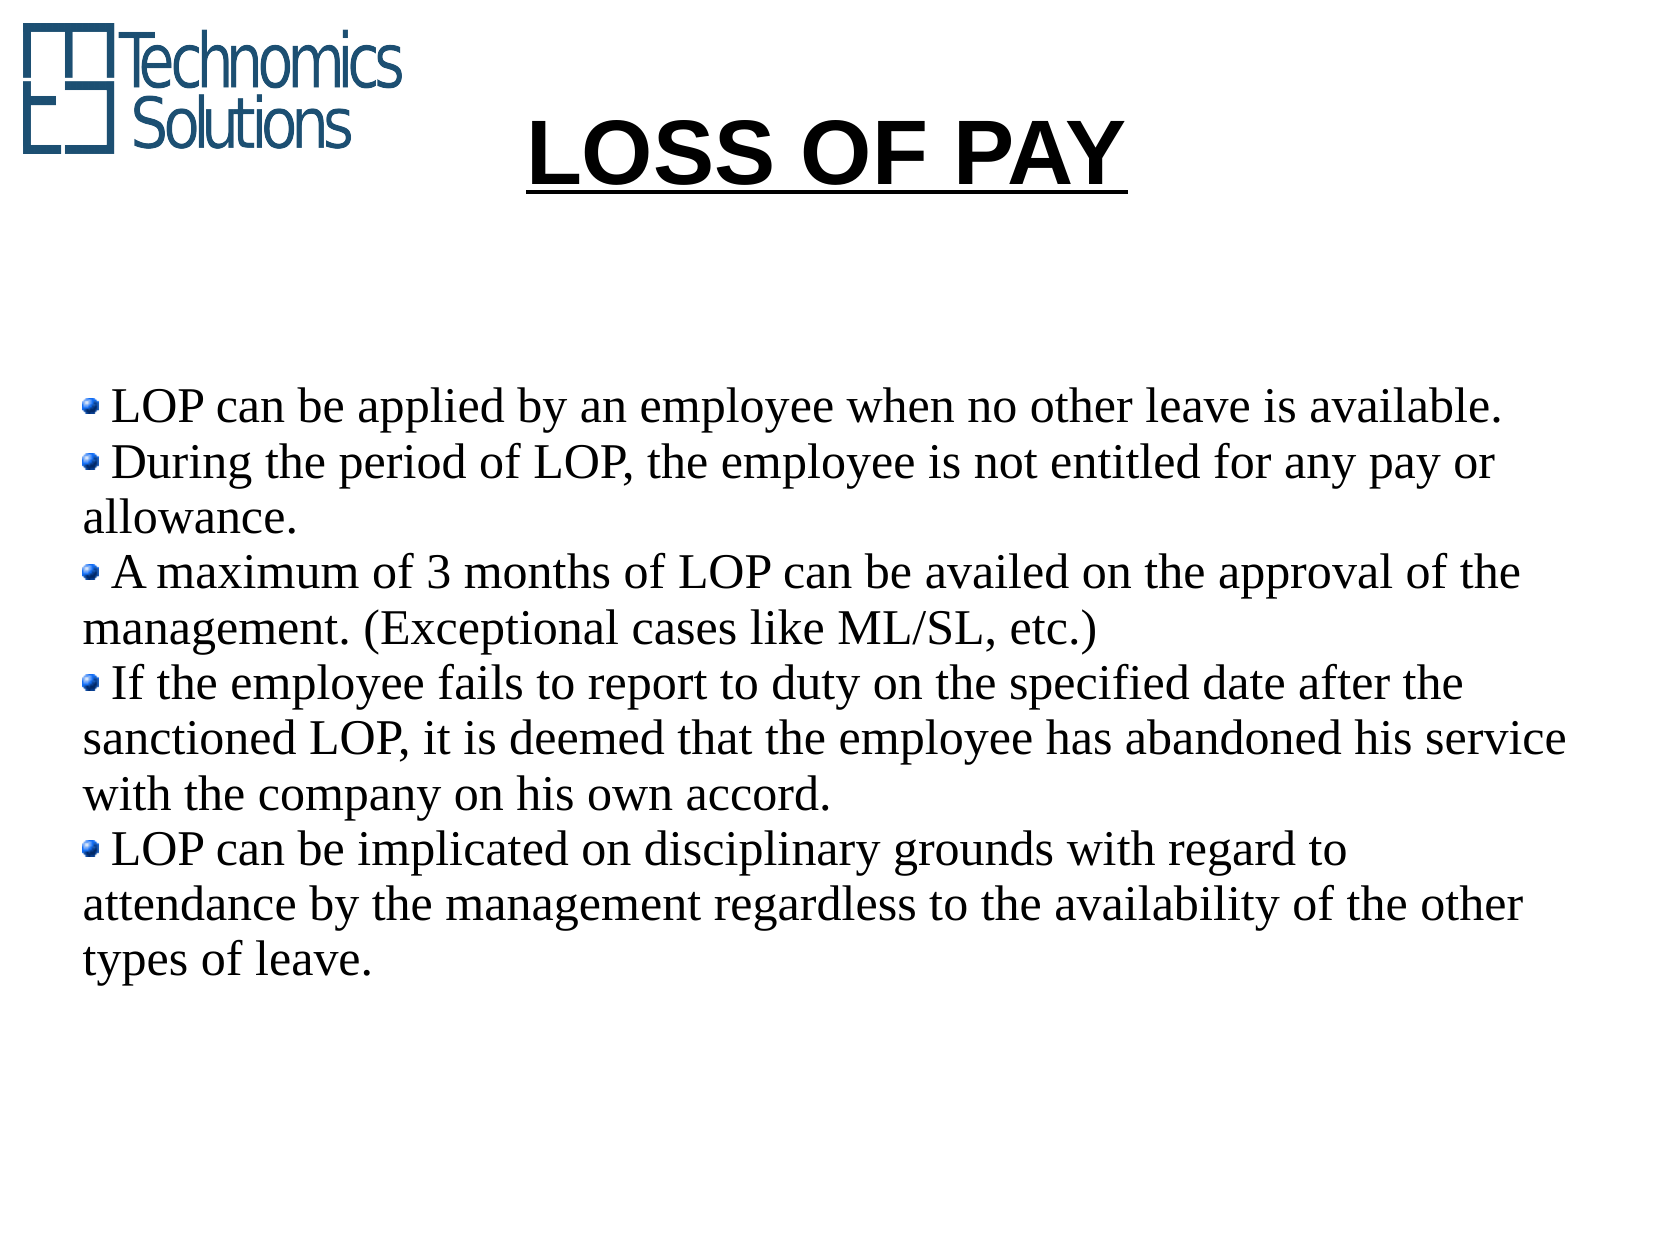

# LOSS OF PAY
 LOP can be applied by an employee when no other leave is available.
 During the period of LOP, the employee is not entitled for any pay or allowance.
 A maximum of 3 months of LOP can be availed on the approval of the management. (Exceptional cases like ML/SL, etc.)
 If the employee fails to report to duty on the specified date after the sanctioned LOP, it is deemed that the employee has abandoned his service with the company on his own accord.
 LOP can be implicated on disciplinary grounds with regard to attendance by the management regardless to the availability of the other types of leave.